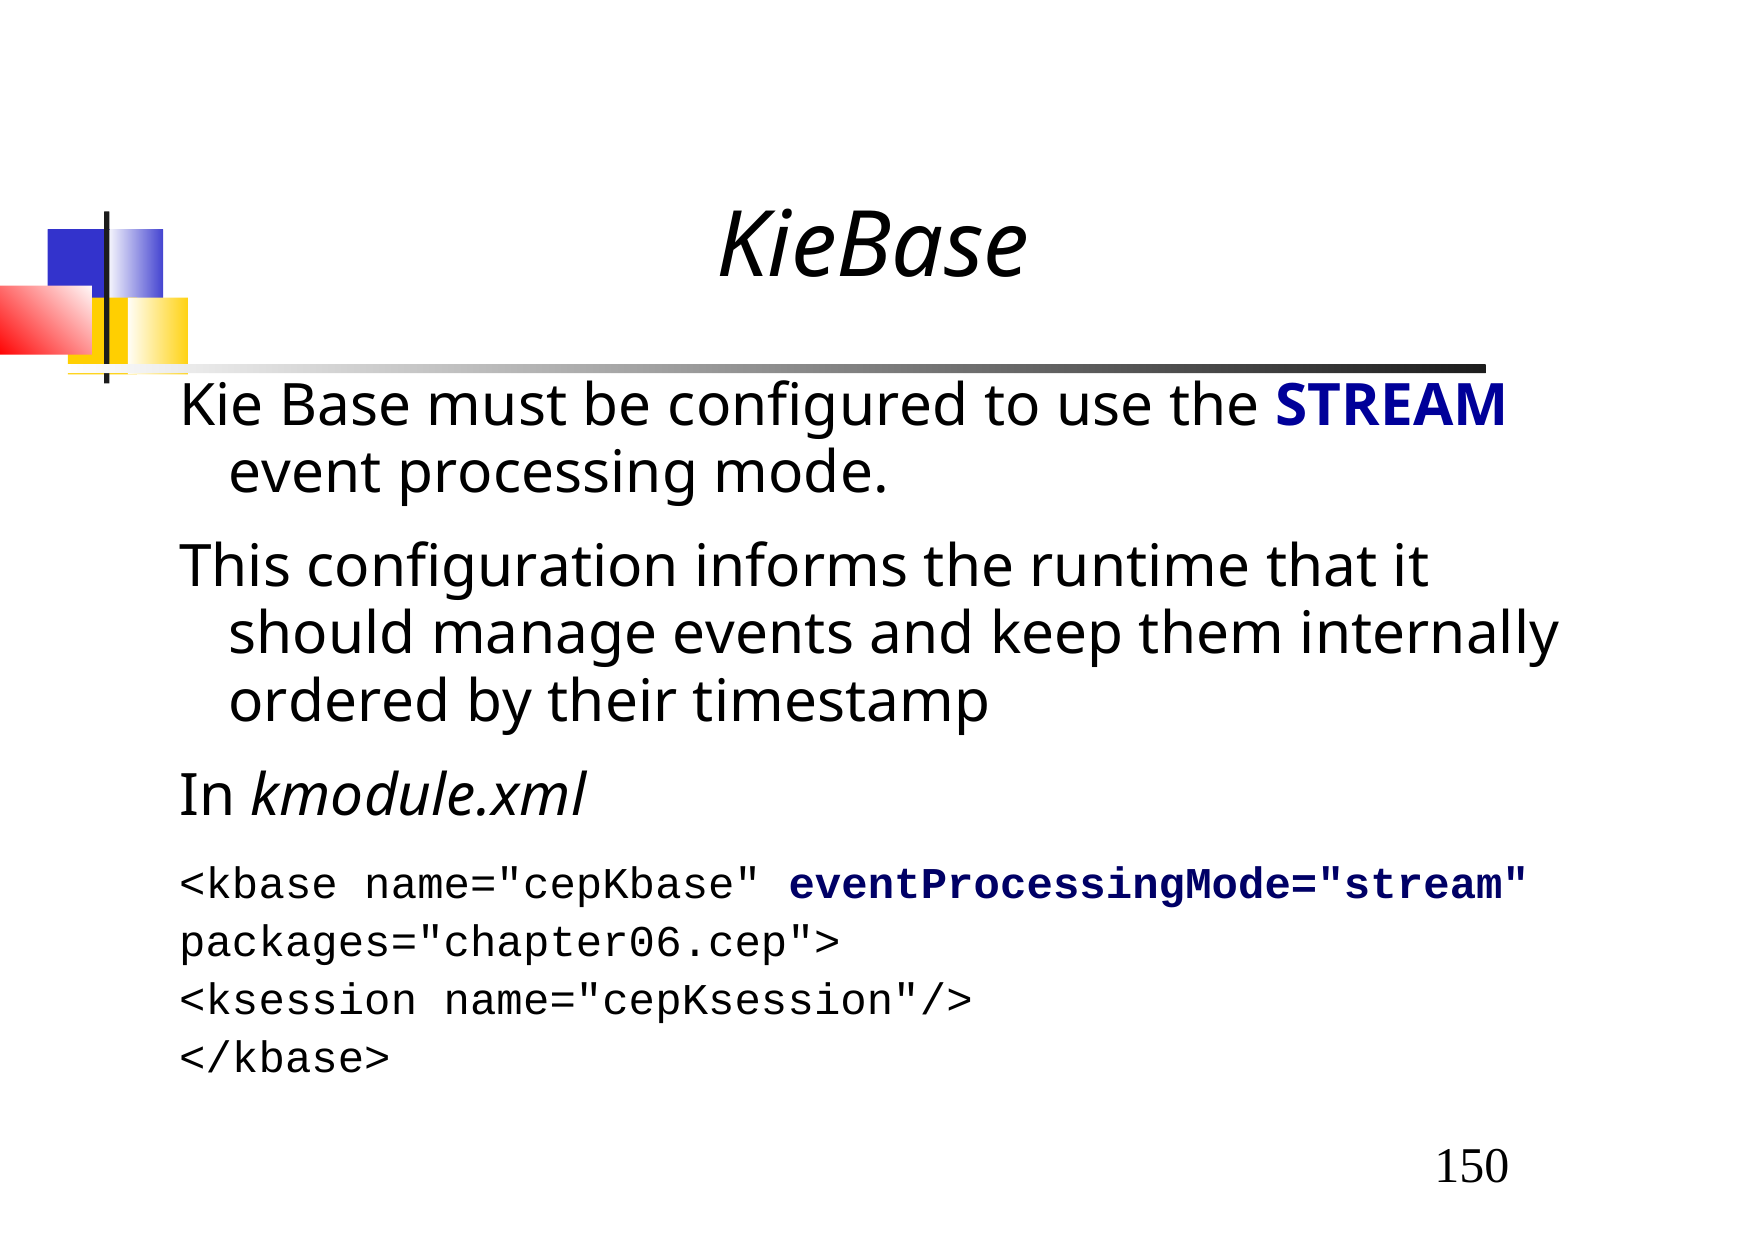

# KieBase
Kie Base must be configured to use the STREAM event processing mode.
This configuration informs the runtime that it should manage events and keep them internally ordered by their timestamp
In kmodule.xml
<kbase name="cepKbase" eventProcessingMode="stream"
packages="chapter06.cep">
<ksession name="cepKsession"/>
</kbase>